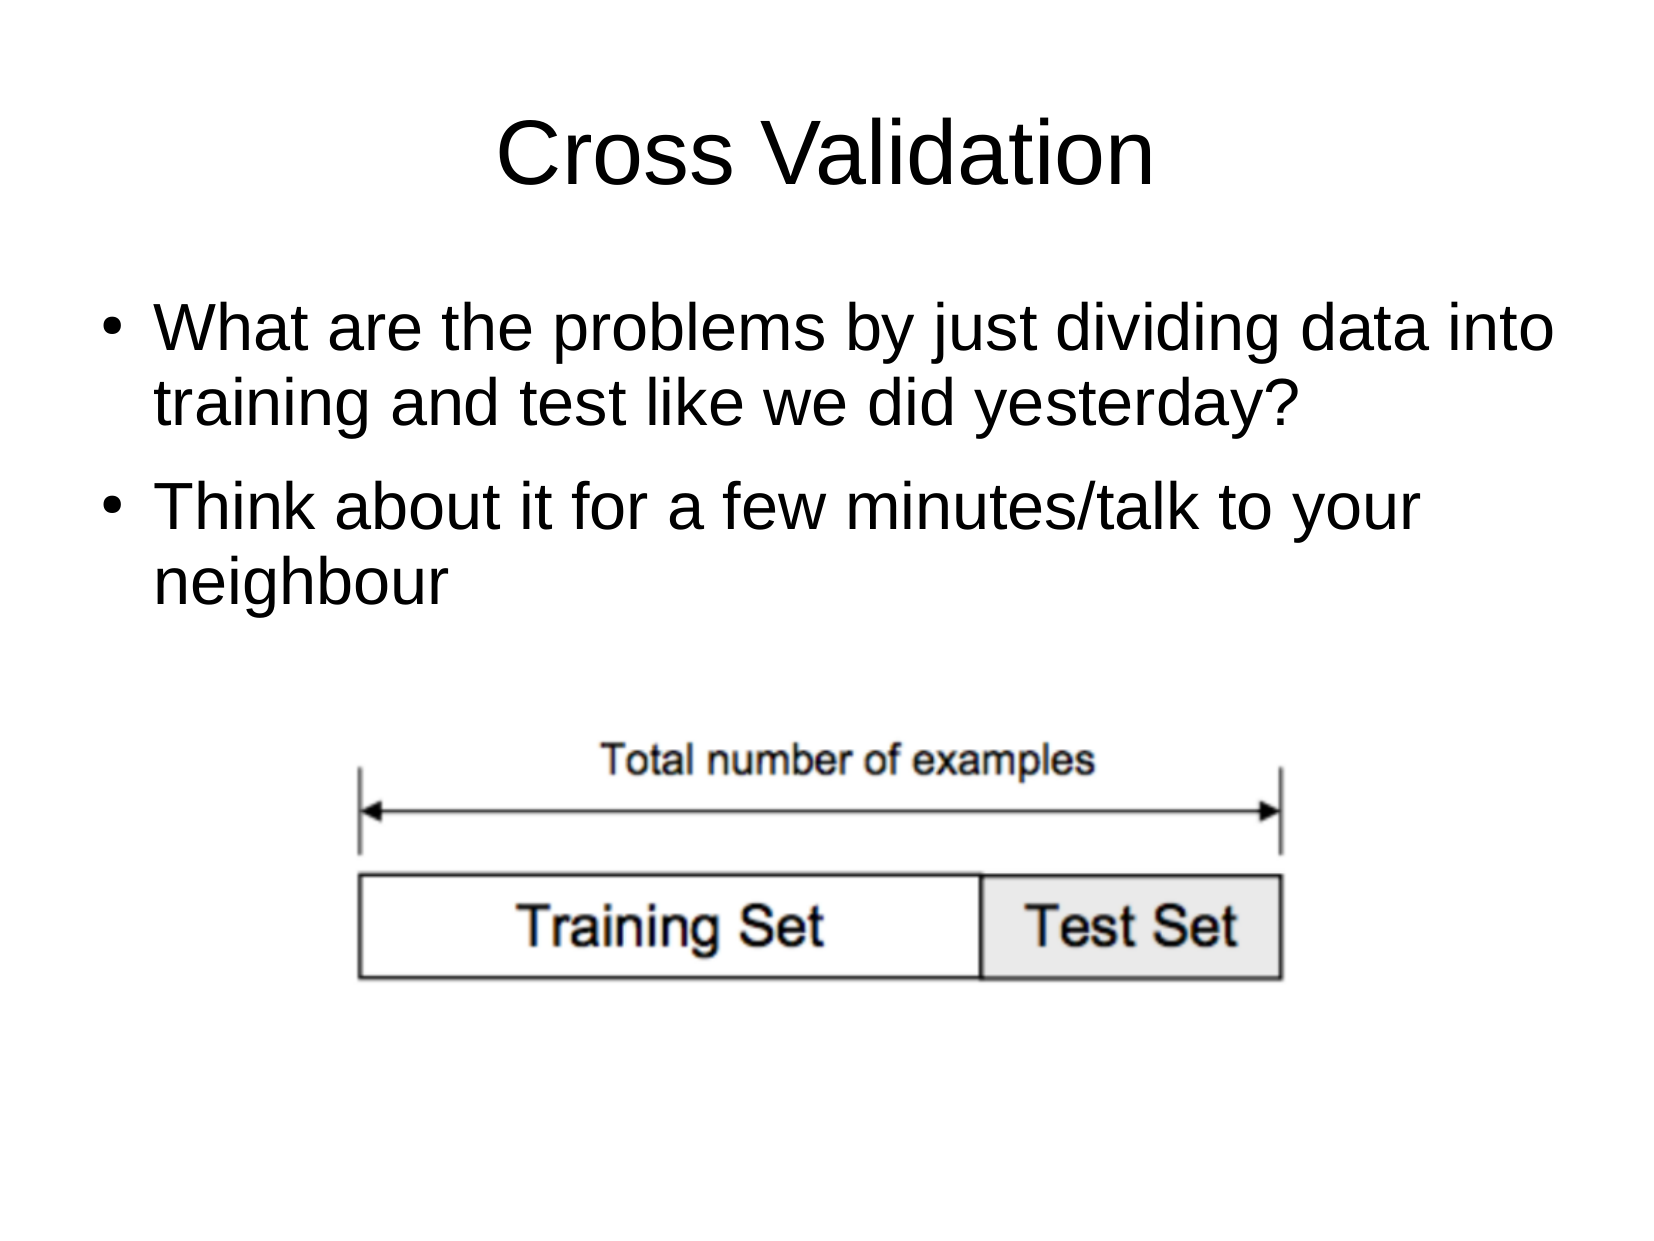

# Cross Validation
What are the problems by just dividing data into training and test like we did yesterday?
Think about it for a few minutes/talk to your neighbour